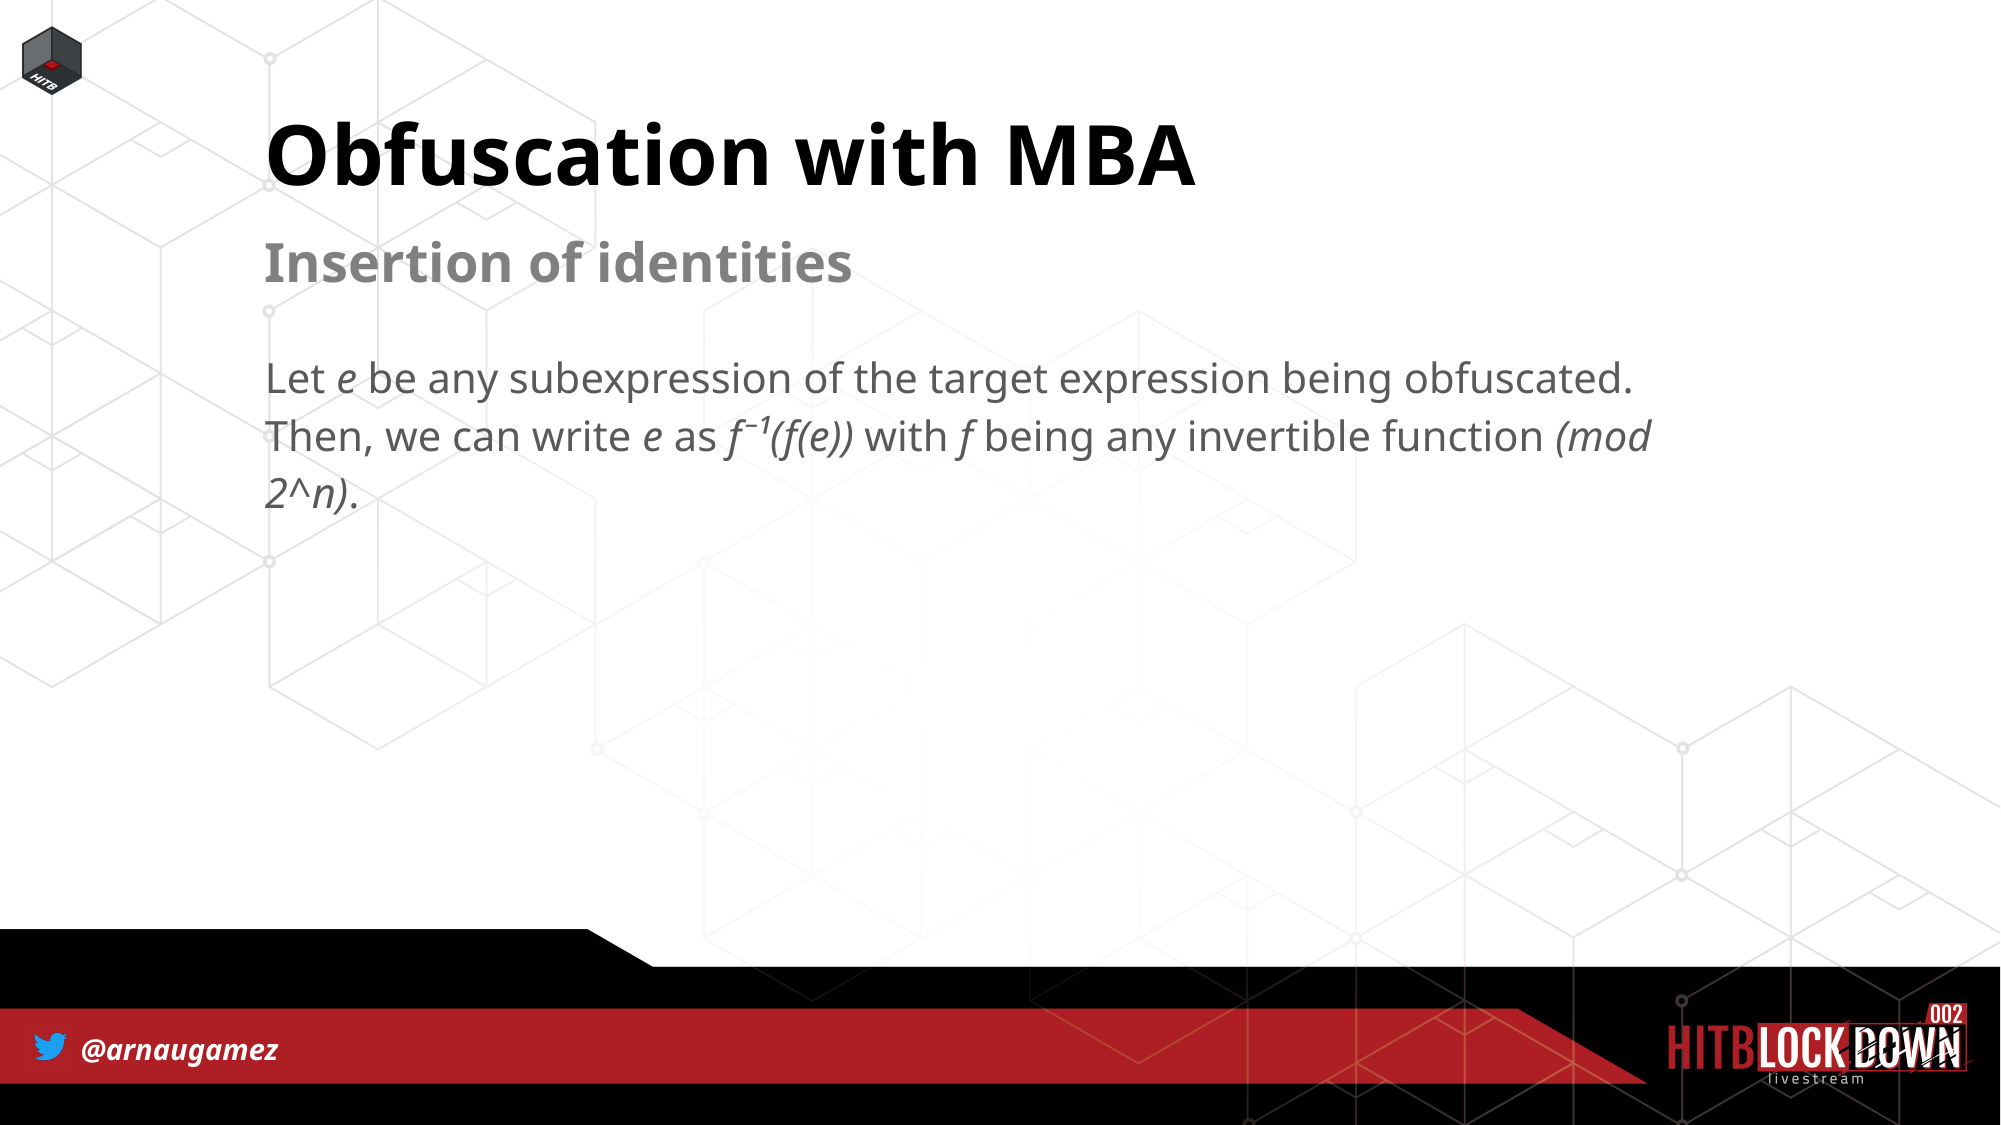

# Obfuscation with MBA
Insertion of identities
Let e be any subexpression of the target expression being obfuscated. Then, we can write e as f⁻¹(f(e)) with f being any invertible function (mod 2^n).